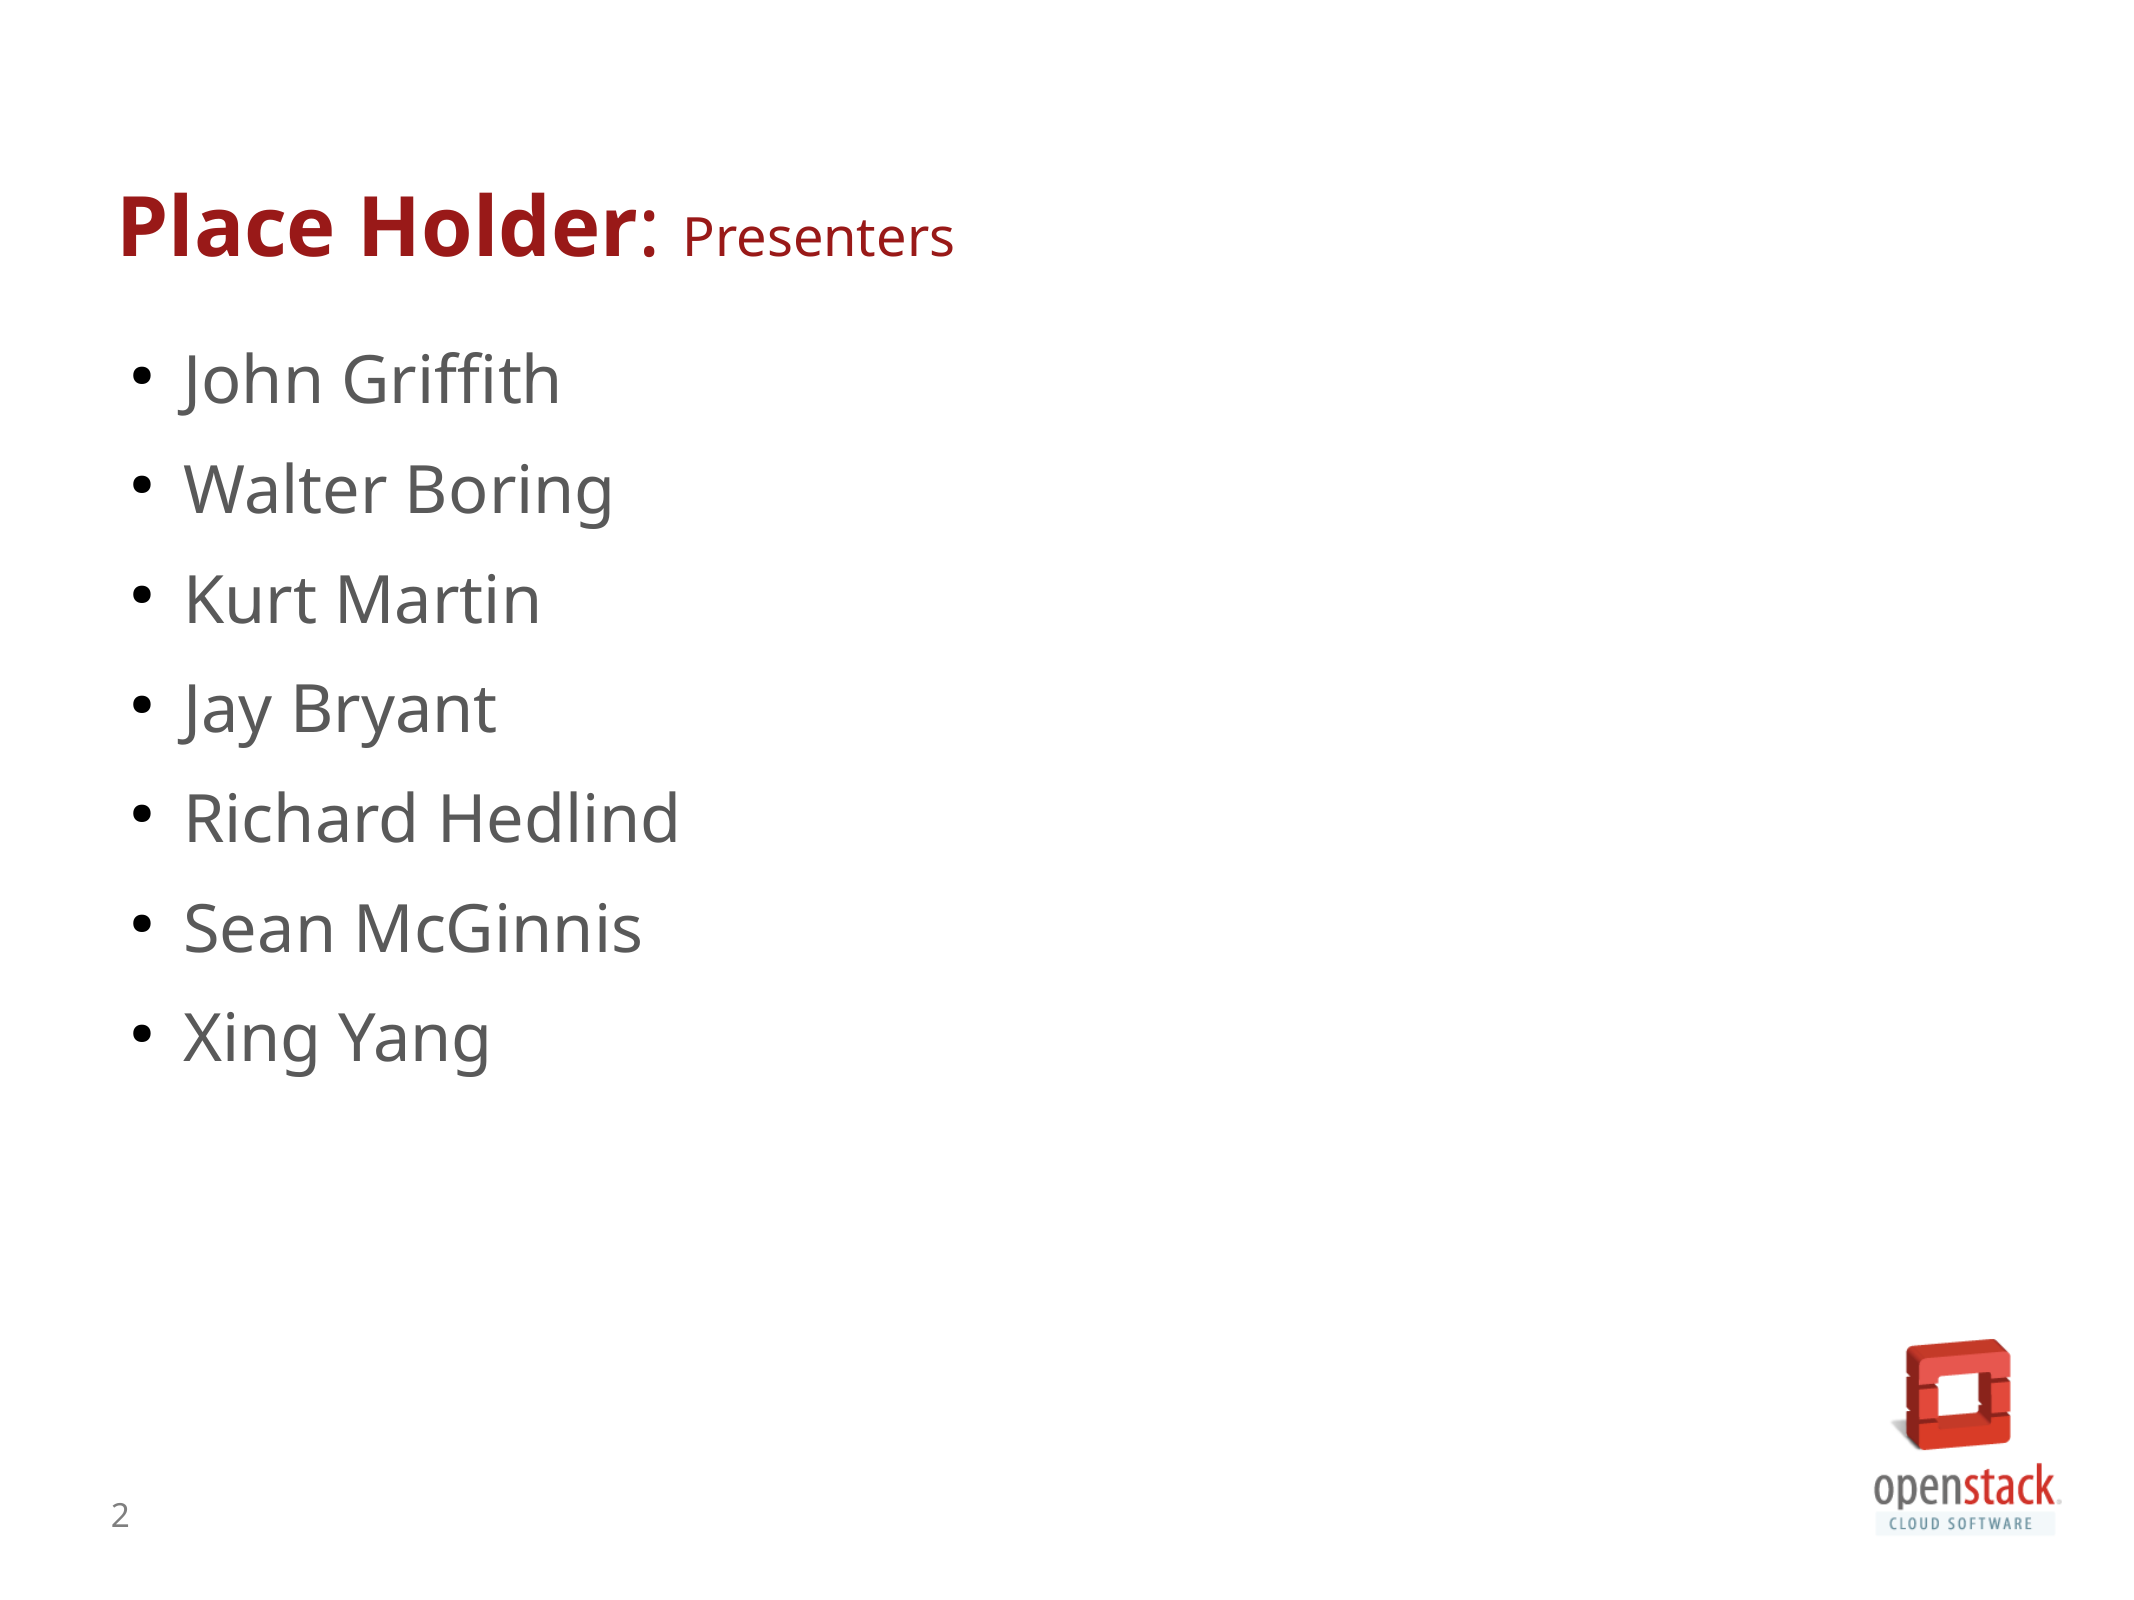

# Place Holder: Presenters
John Griffith
Walter Boring
Kurt Martin
Jay Bryant
Richard Hedlind
Sean McGinnis
Xing Yang